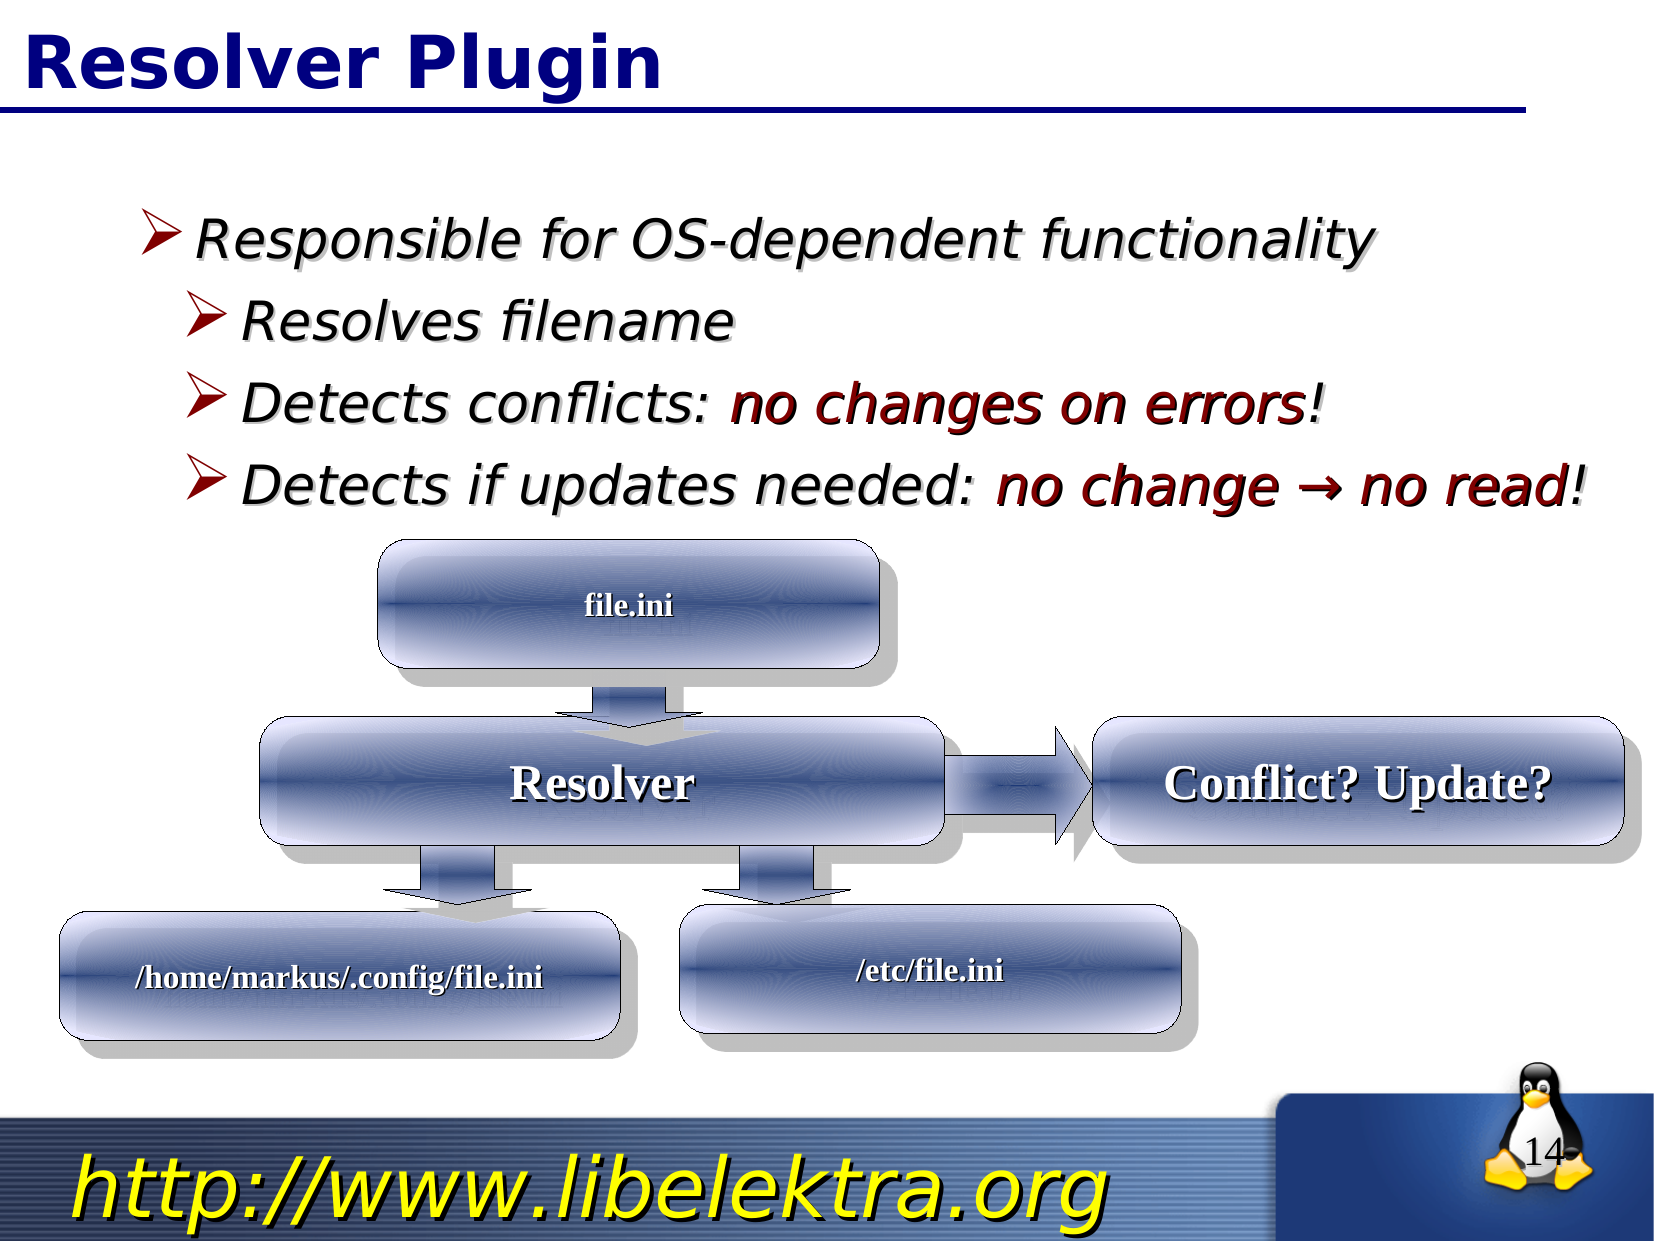

Resolver Plugin
# Responsible for OS-dependent functionality
Resolves filename
Detects conflicts: no changes on errors!
Detects if updates needed: no change → no read!
file.ini
Resolver
Conflict? Update?
/etc/file.ini
/home/markus/.config/file.ini